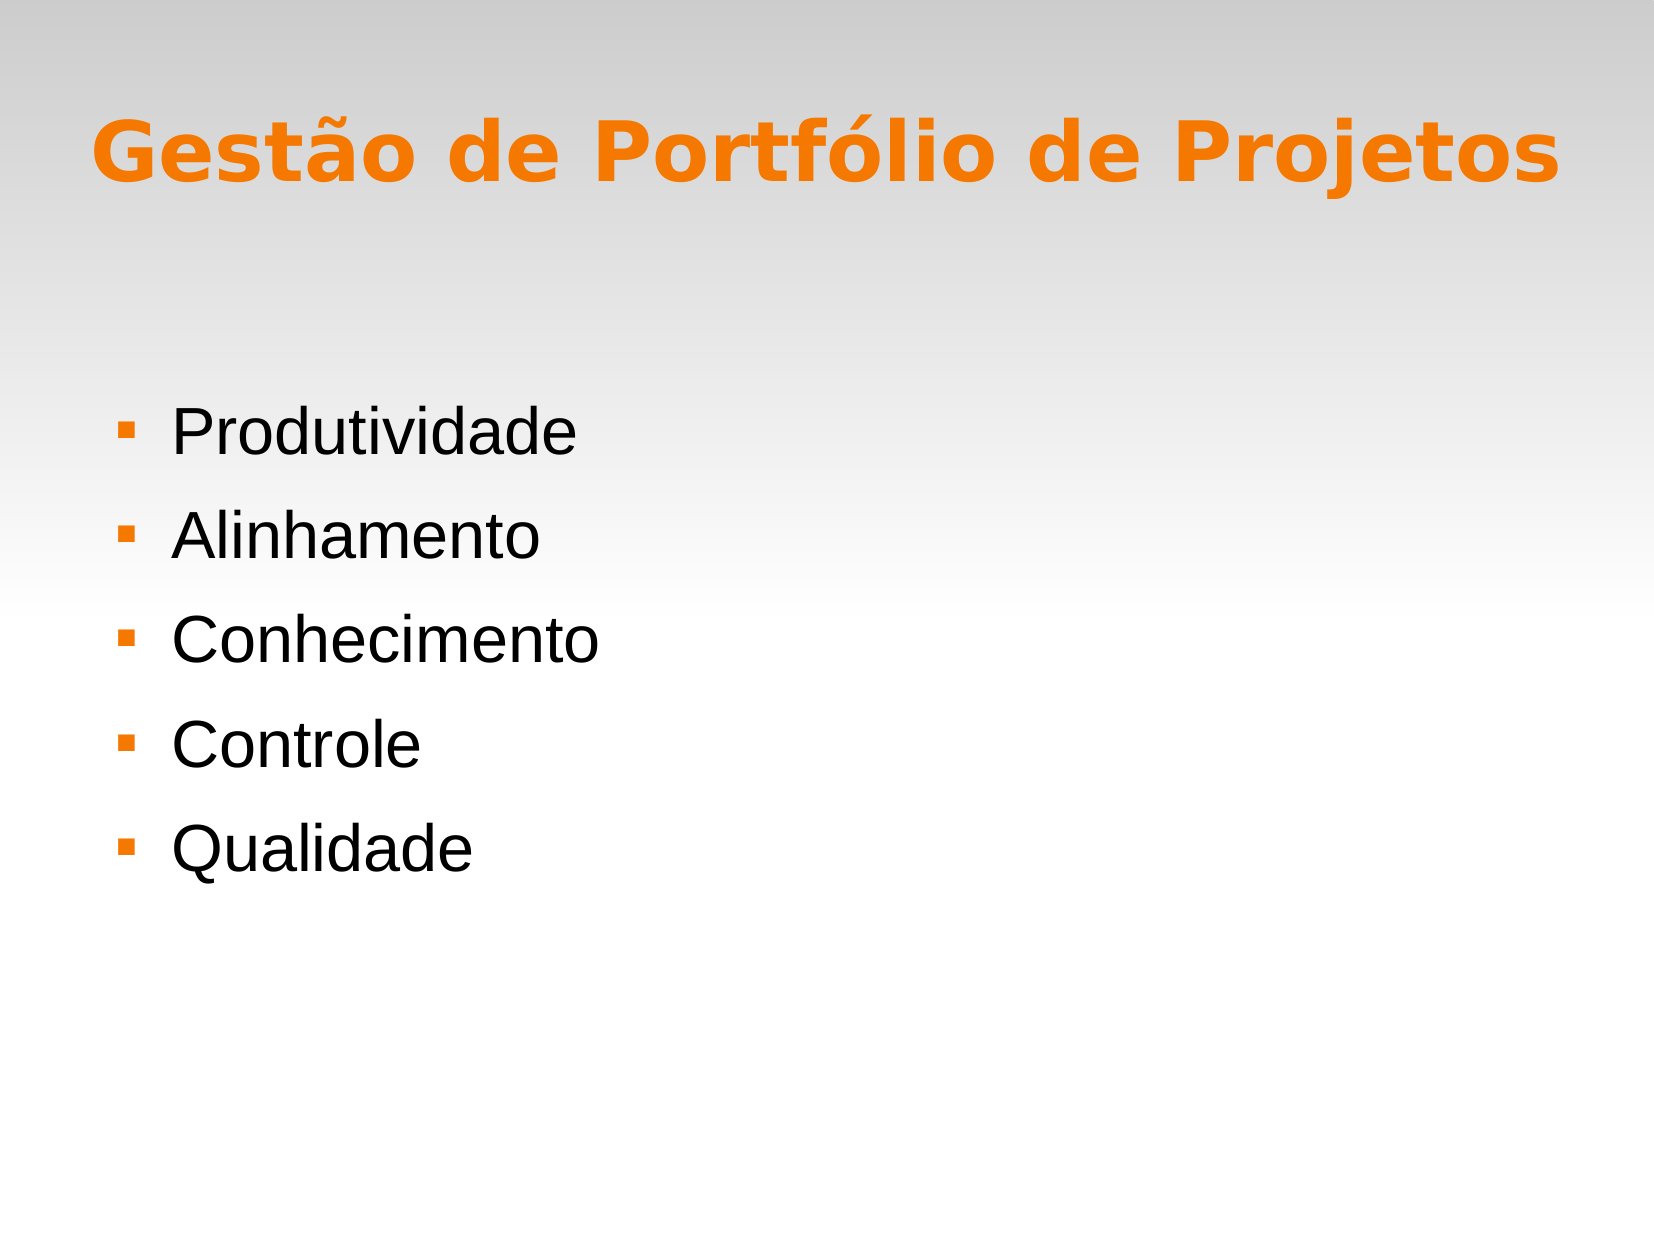

# Gestão de Portfólio de Projetos
Produtividade
Alinhamento
Conhecimento
Controle
Qualidade